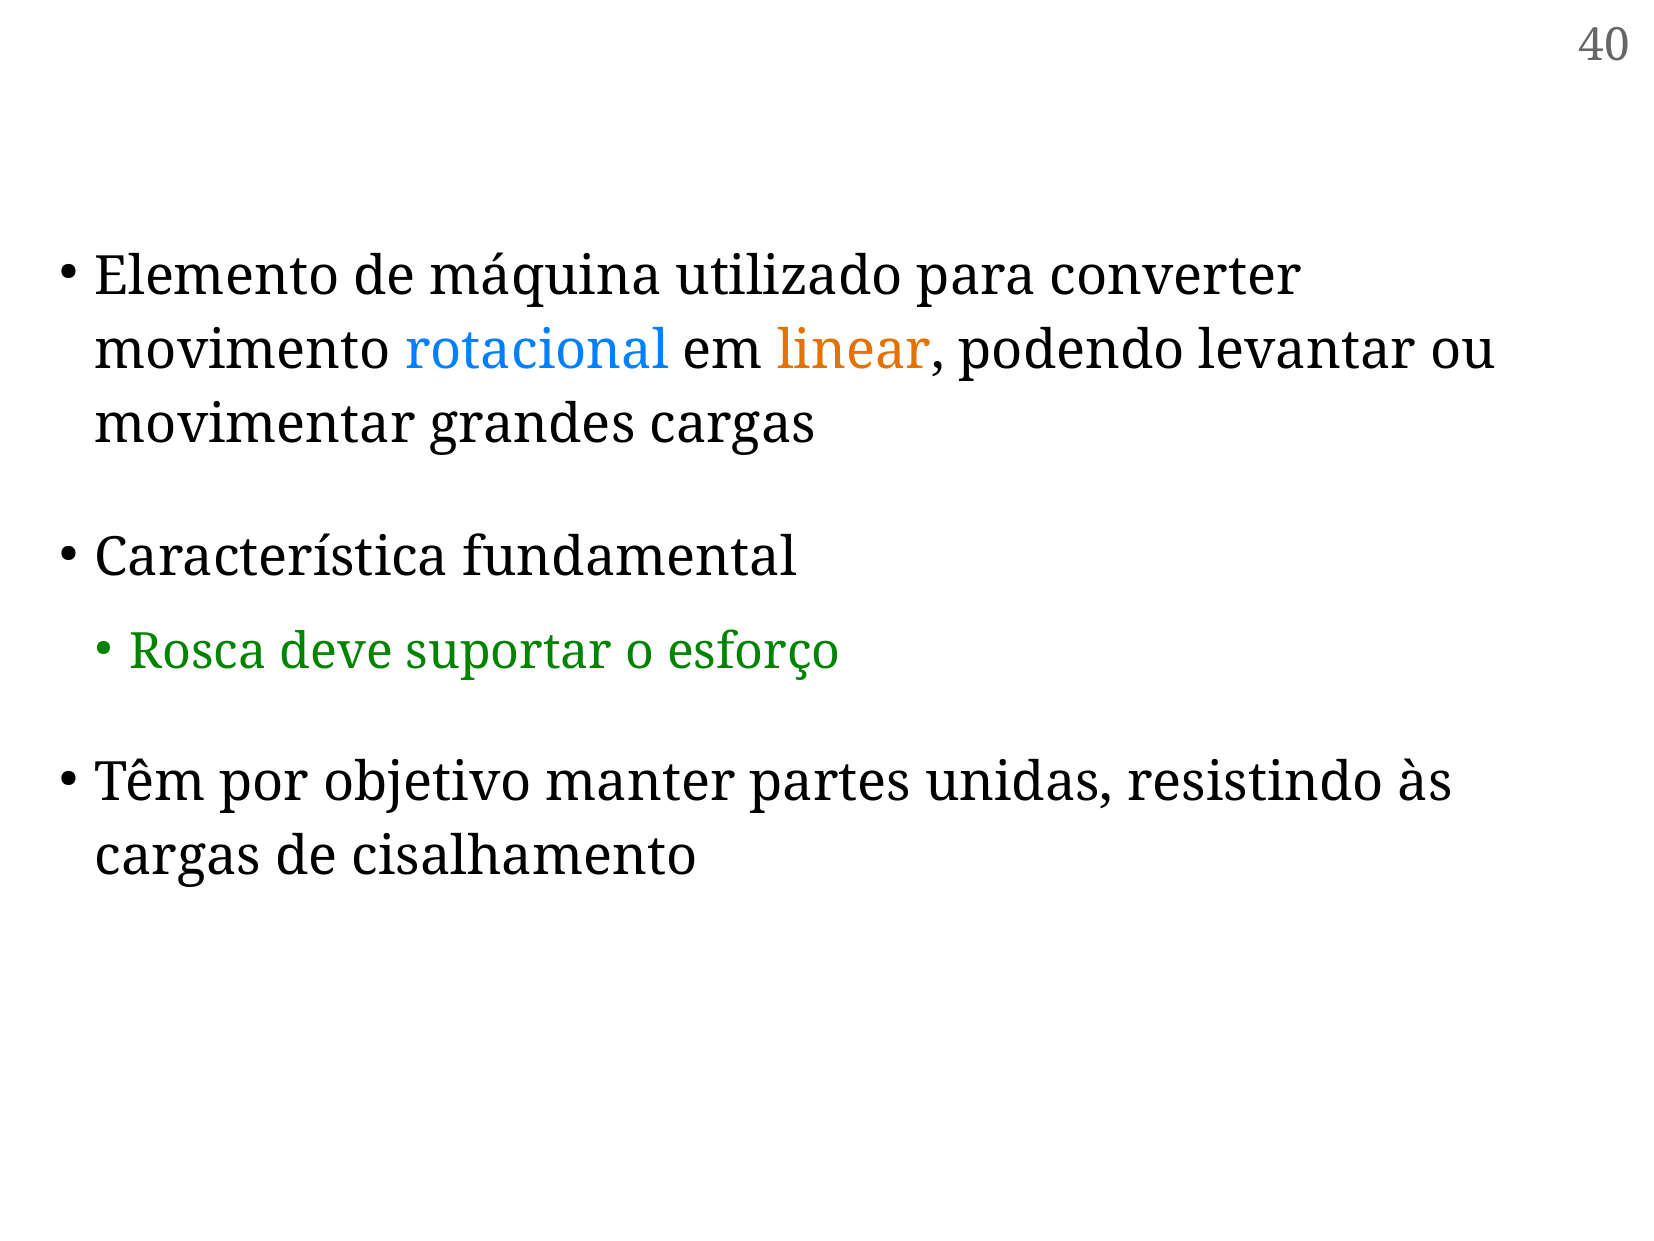

40
#
Elemento de máquina utilizado para converter movimento rotacional em linear, podendo levantar ou movimentar grandes cargas
Característica fundamental
Rosca deve suportar o esforço
Têm por objetivo manter partes unidas, resistindo às cargas de cisalhamento